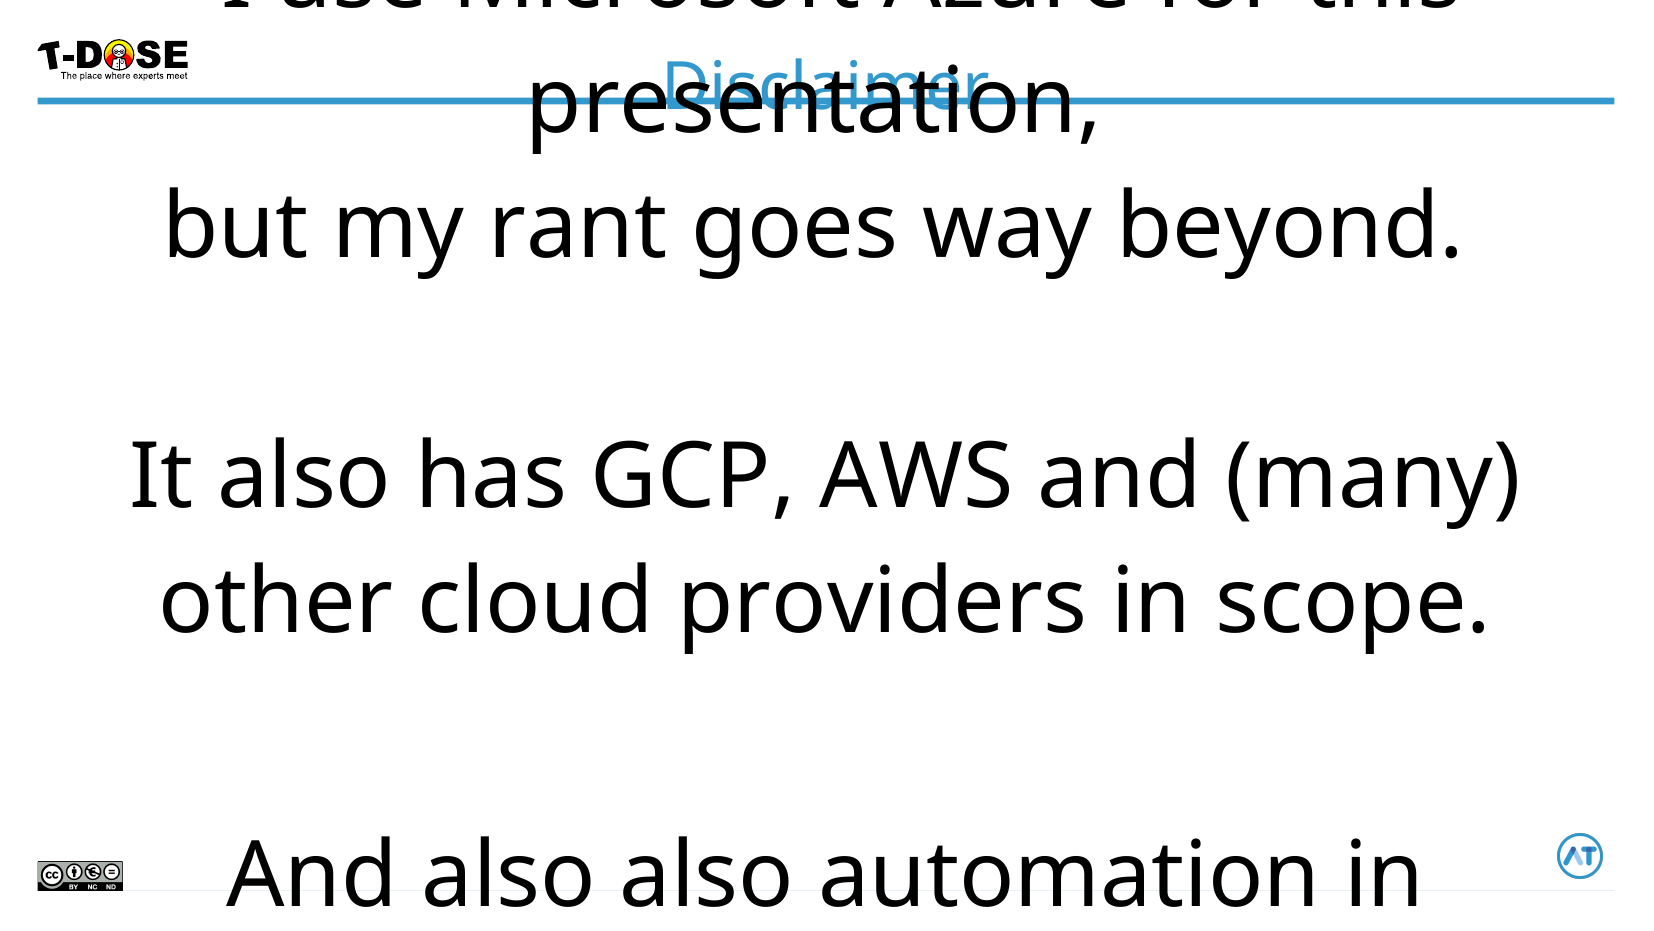

I use Microsoft Azure for this presentation,
but my rant goes way beyond.
It also has GCP, AWS and (many) other cloud providers in scope.
And also also automation in general...
Disclaimer